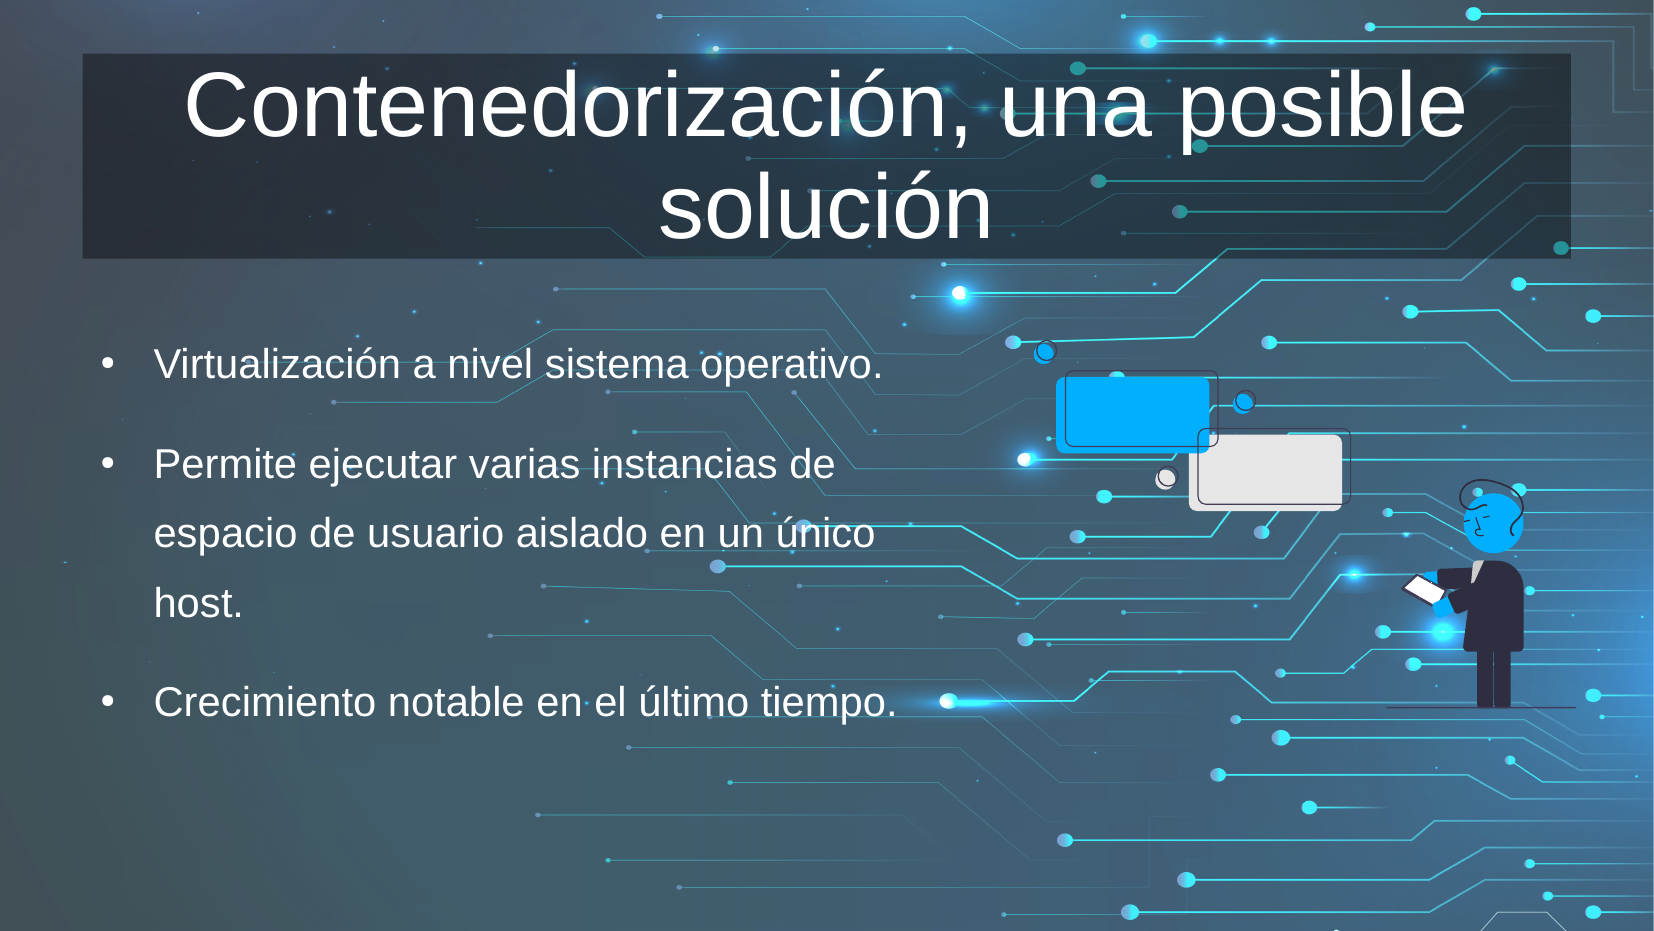

# Contenedorización, una posible solución
Virtualización a nivel sistema operativo.
Permite ejecutar varias instancias de espacio de usuario aislado en un único host.
Crecimiento notable en el último tiempo.